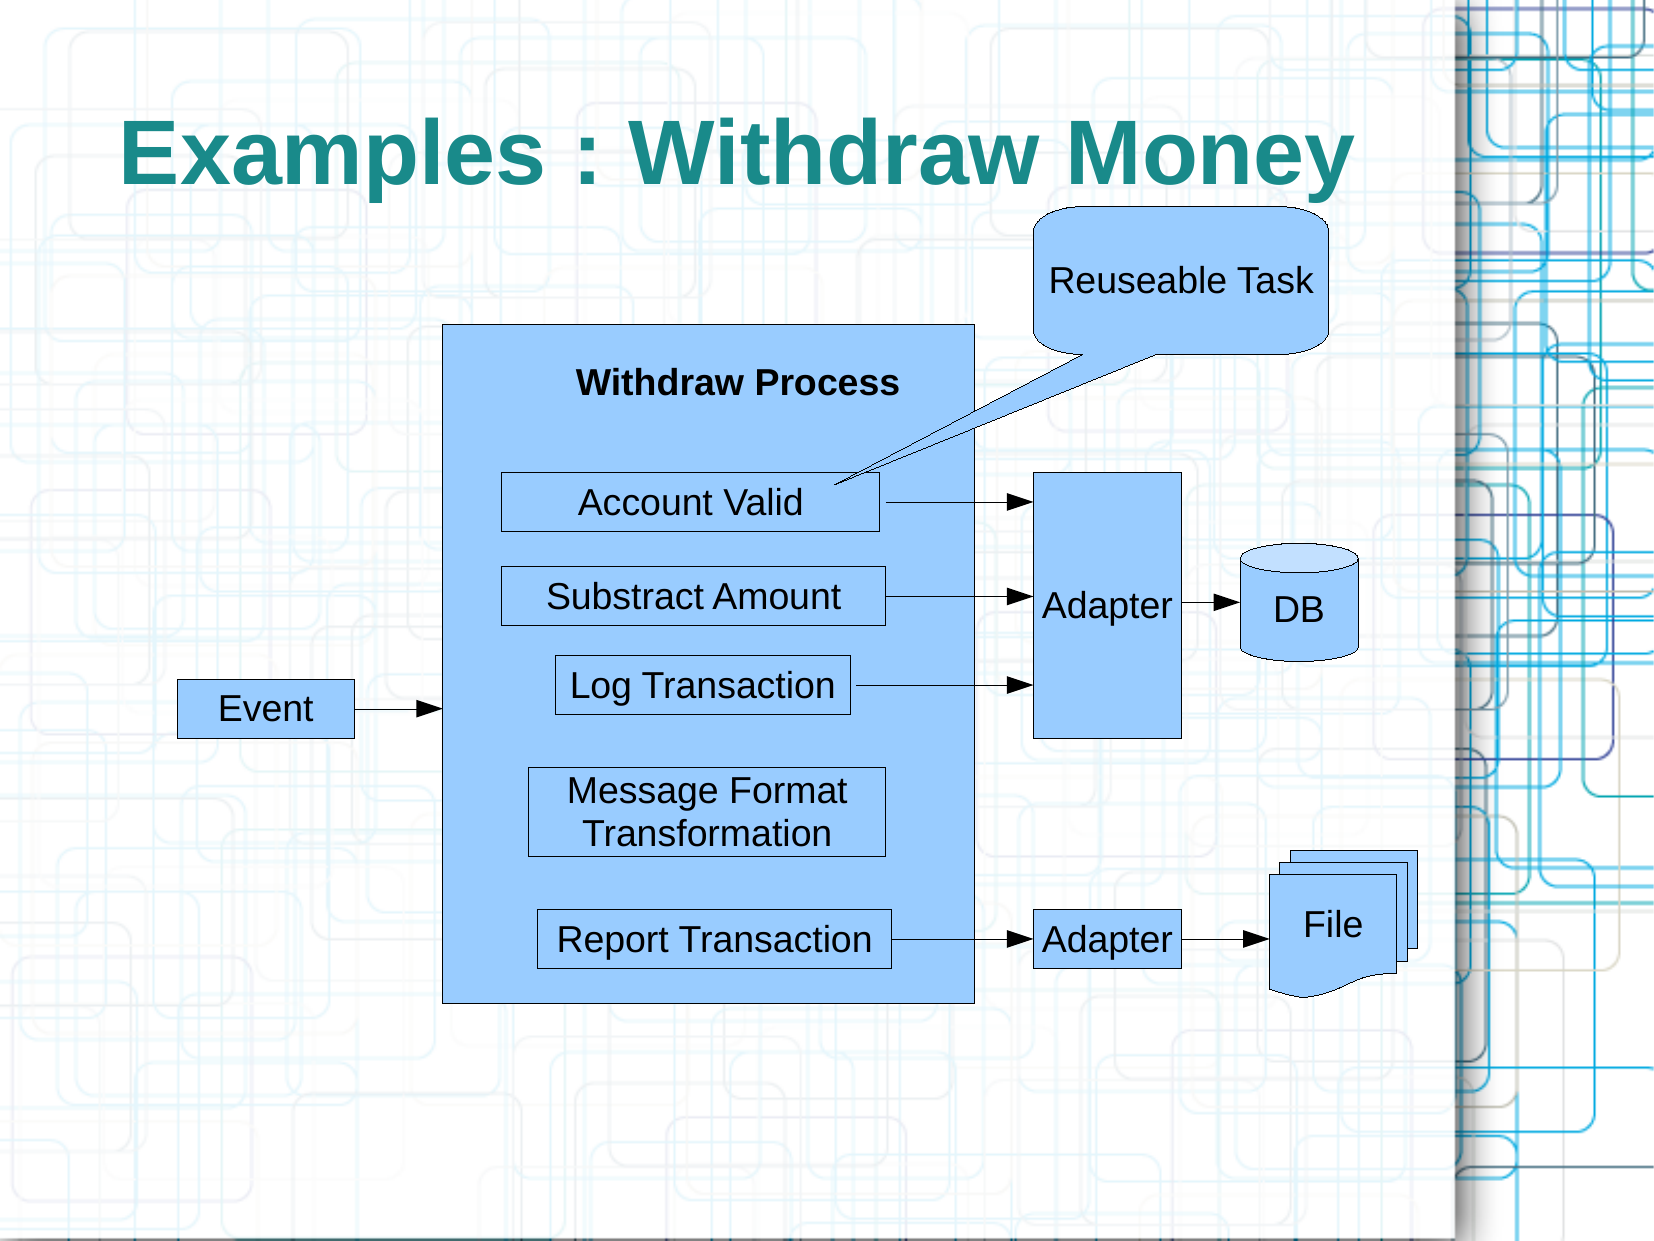

# Examples : Withdraw Money
Reuseable Task
Withdraw Process
Account Valid
Adapter
DB
Substract Amount
Log Transaction
Event
Message Format
Transformation
File
Report Transaction
Adapter